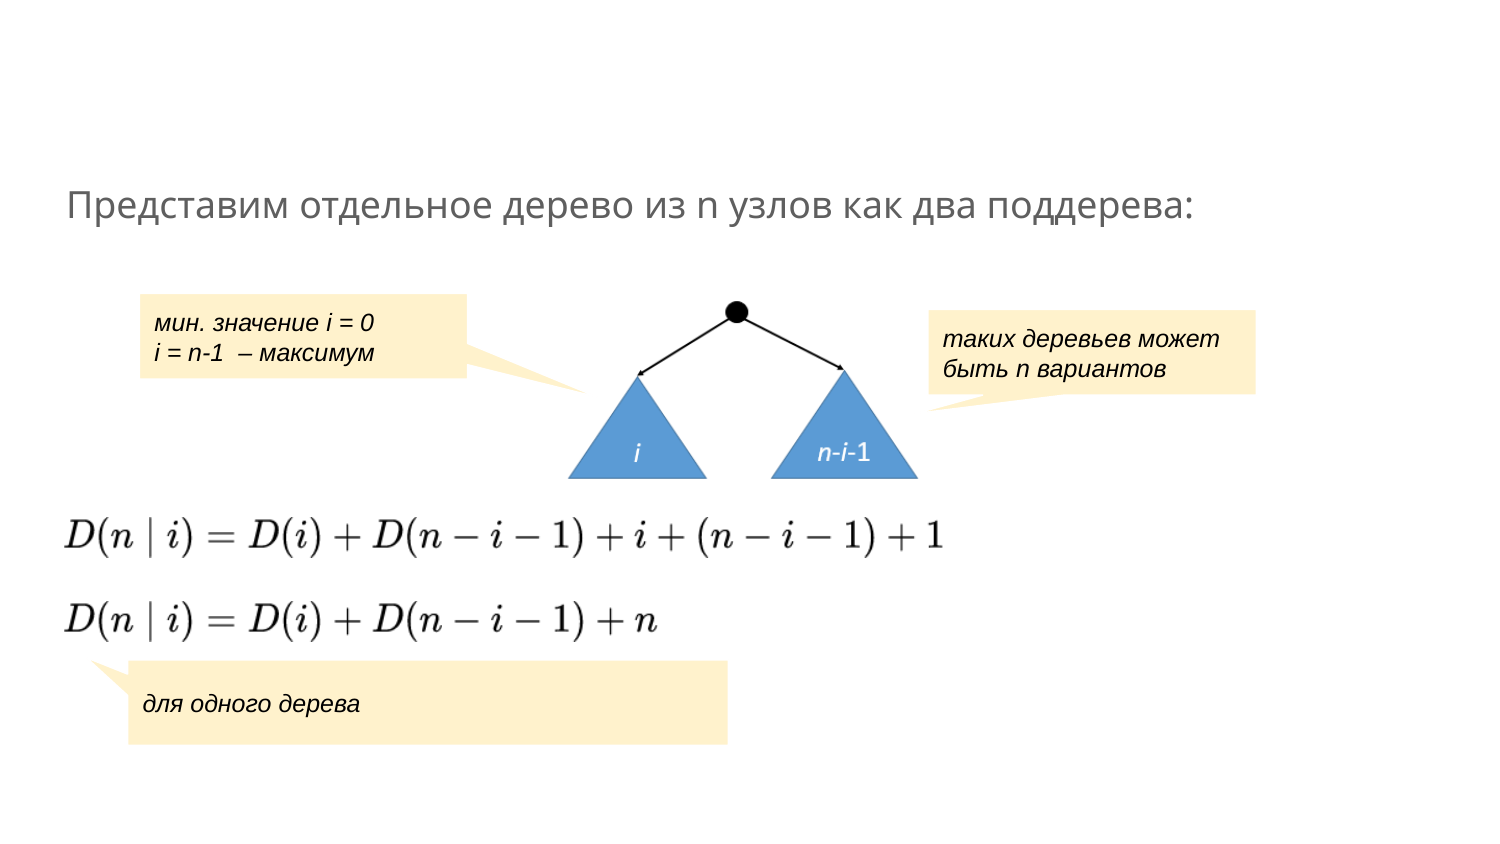

#
Представим отдельное дерево из n узлов как два поддерева:
мин. значение i = 0
i = n-1 – максимум
таких деревьев может быть n вариантов
для одного дерева